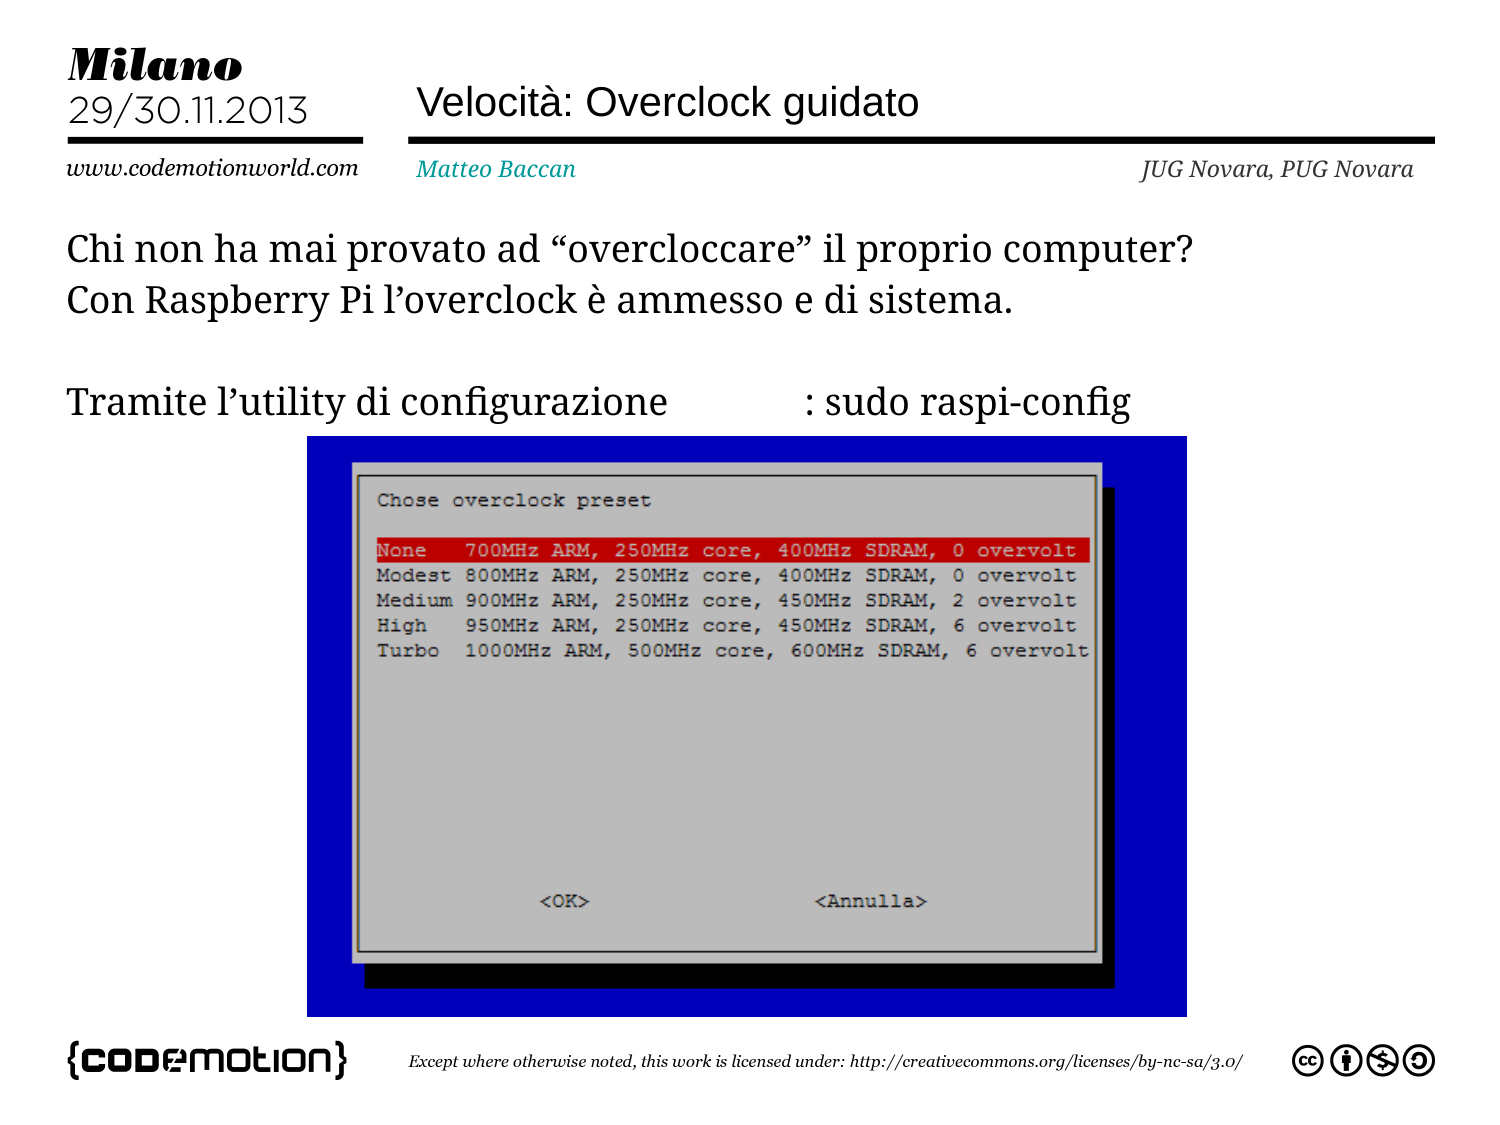

# Velocità: Overclock guidato
Matteo Baccan
JUG Novara, PUG Novara
Chi non ha mai provato ad “overcloccare” il proprio computer?
Con Raspberry Pi l’overclock è ammesso e di sistema.
Tramite l’utility di configurazione 		: sudo raspi-config